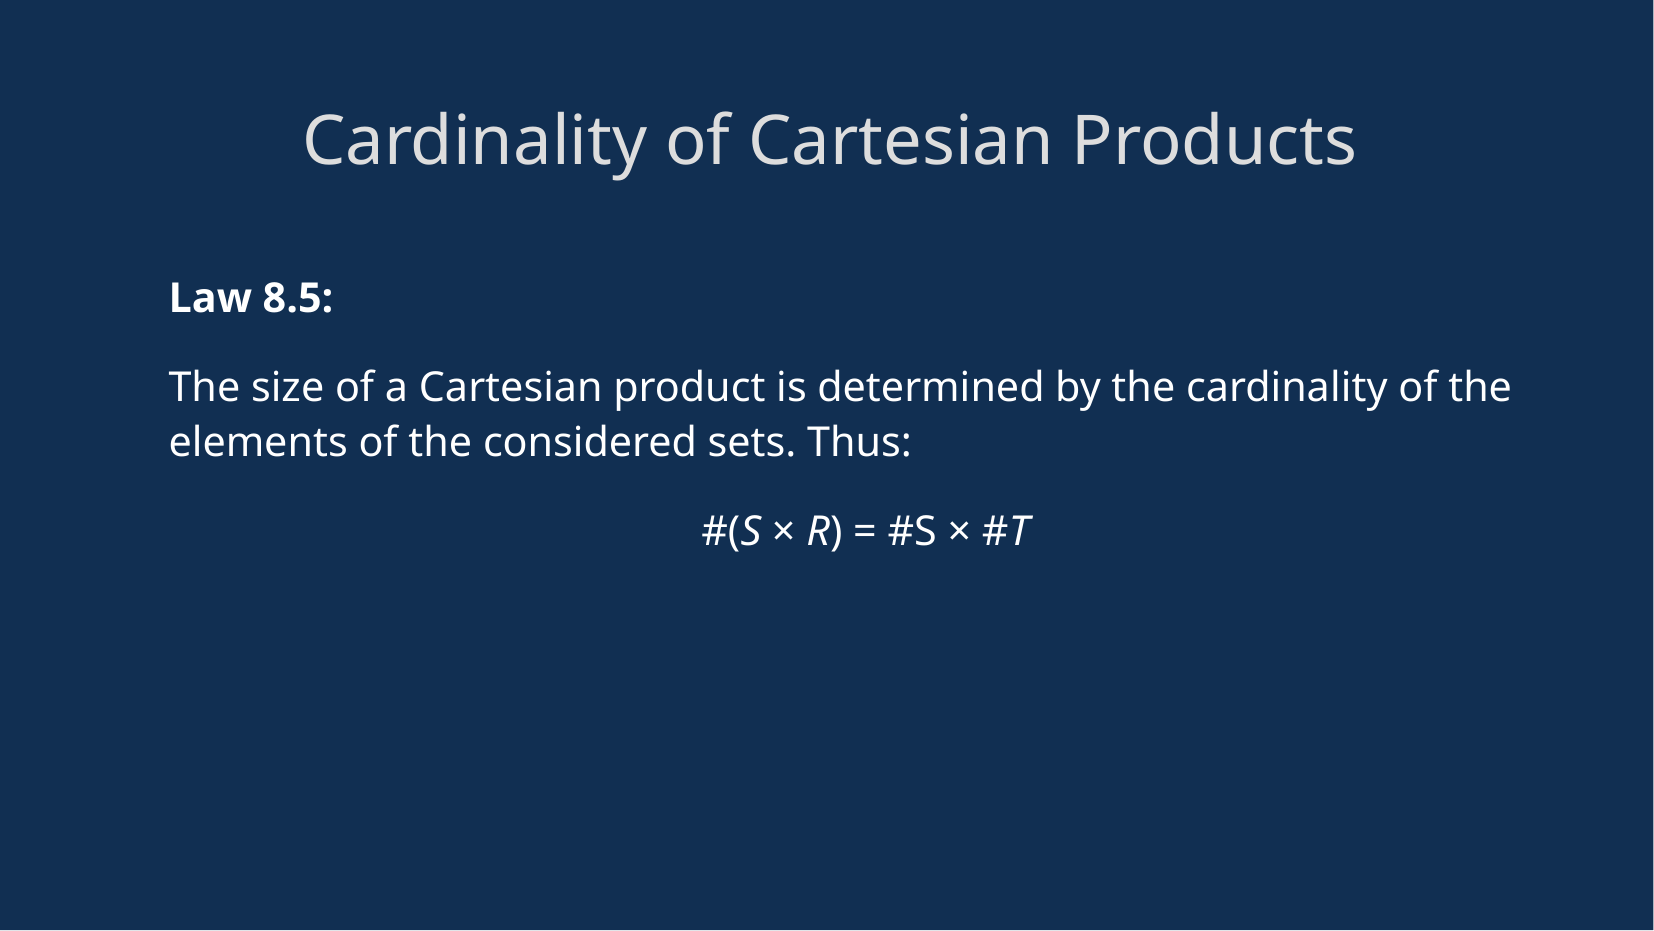

# Cardinality of Cartesian Products
Law 8.5:
The size of a Cartesian product is determined by the cardinality of the elements of the considered sets. Thus:
#(S × R) = #S × #T